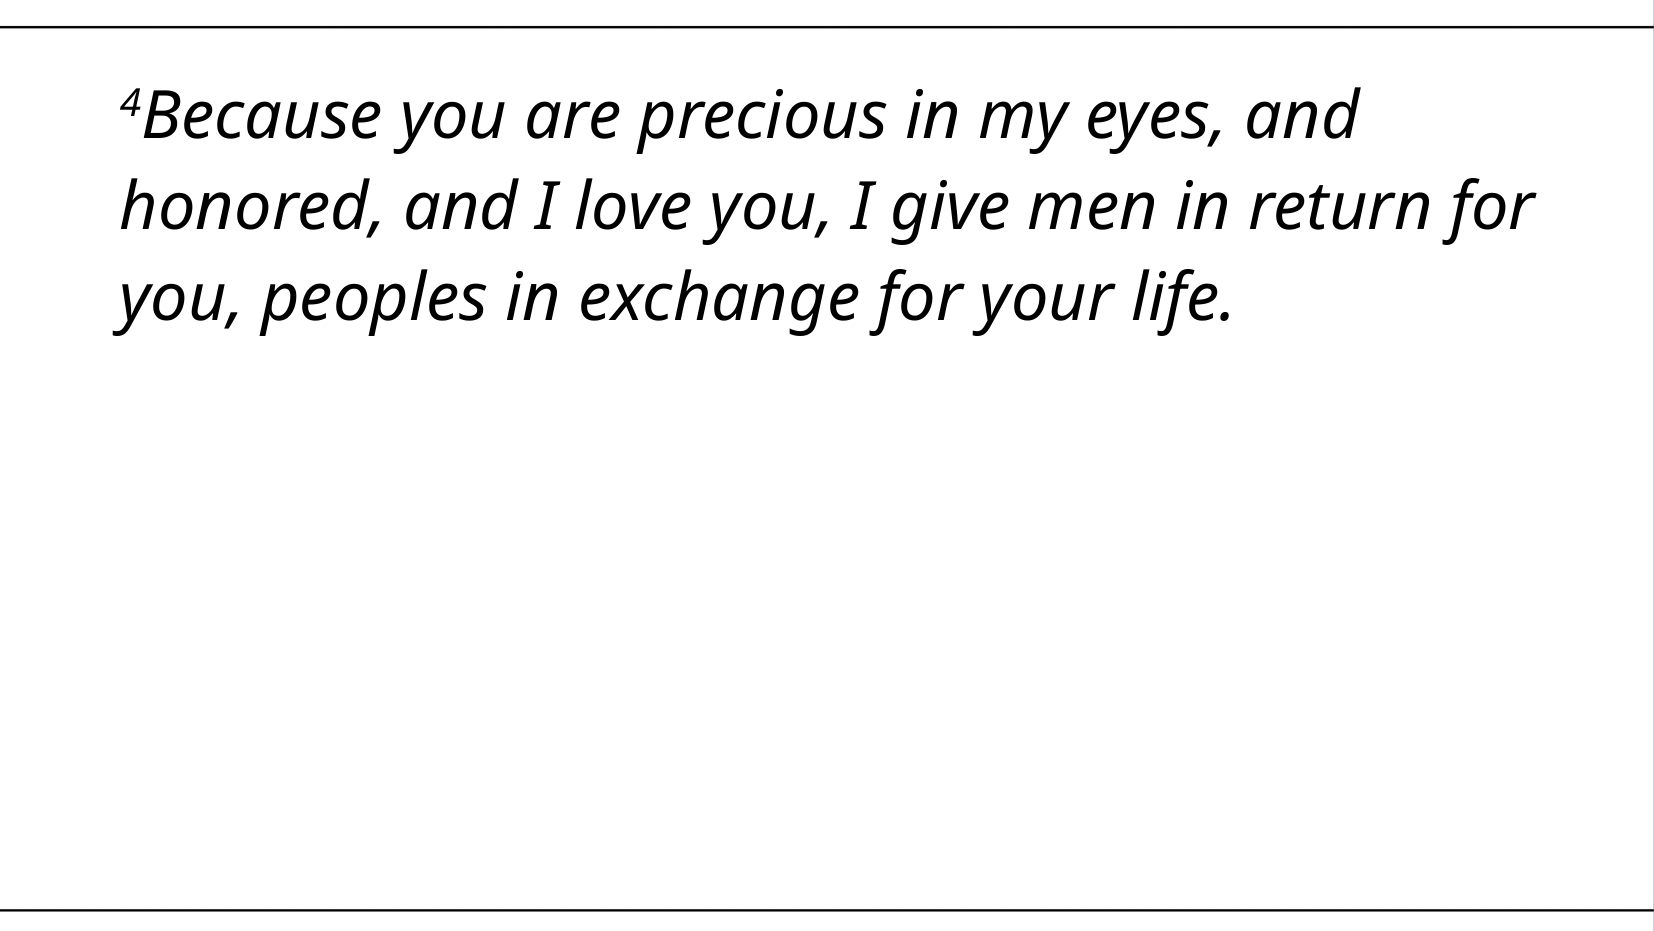

4Because you are precious in my eyes, and honored, and I love you, I give men in return for you, peoples in exchange for your life.